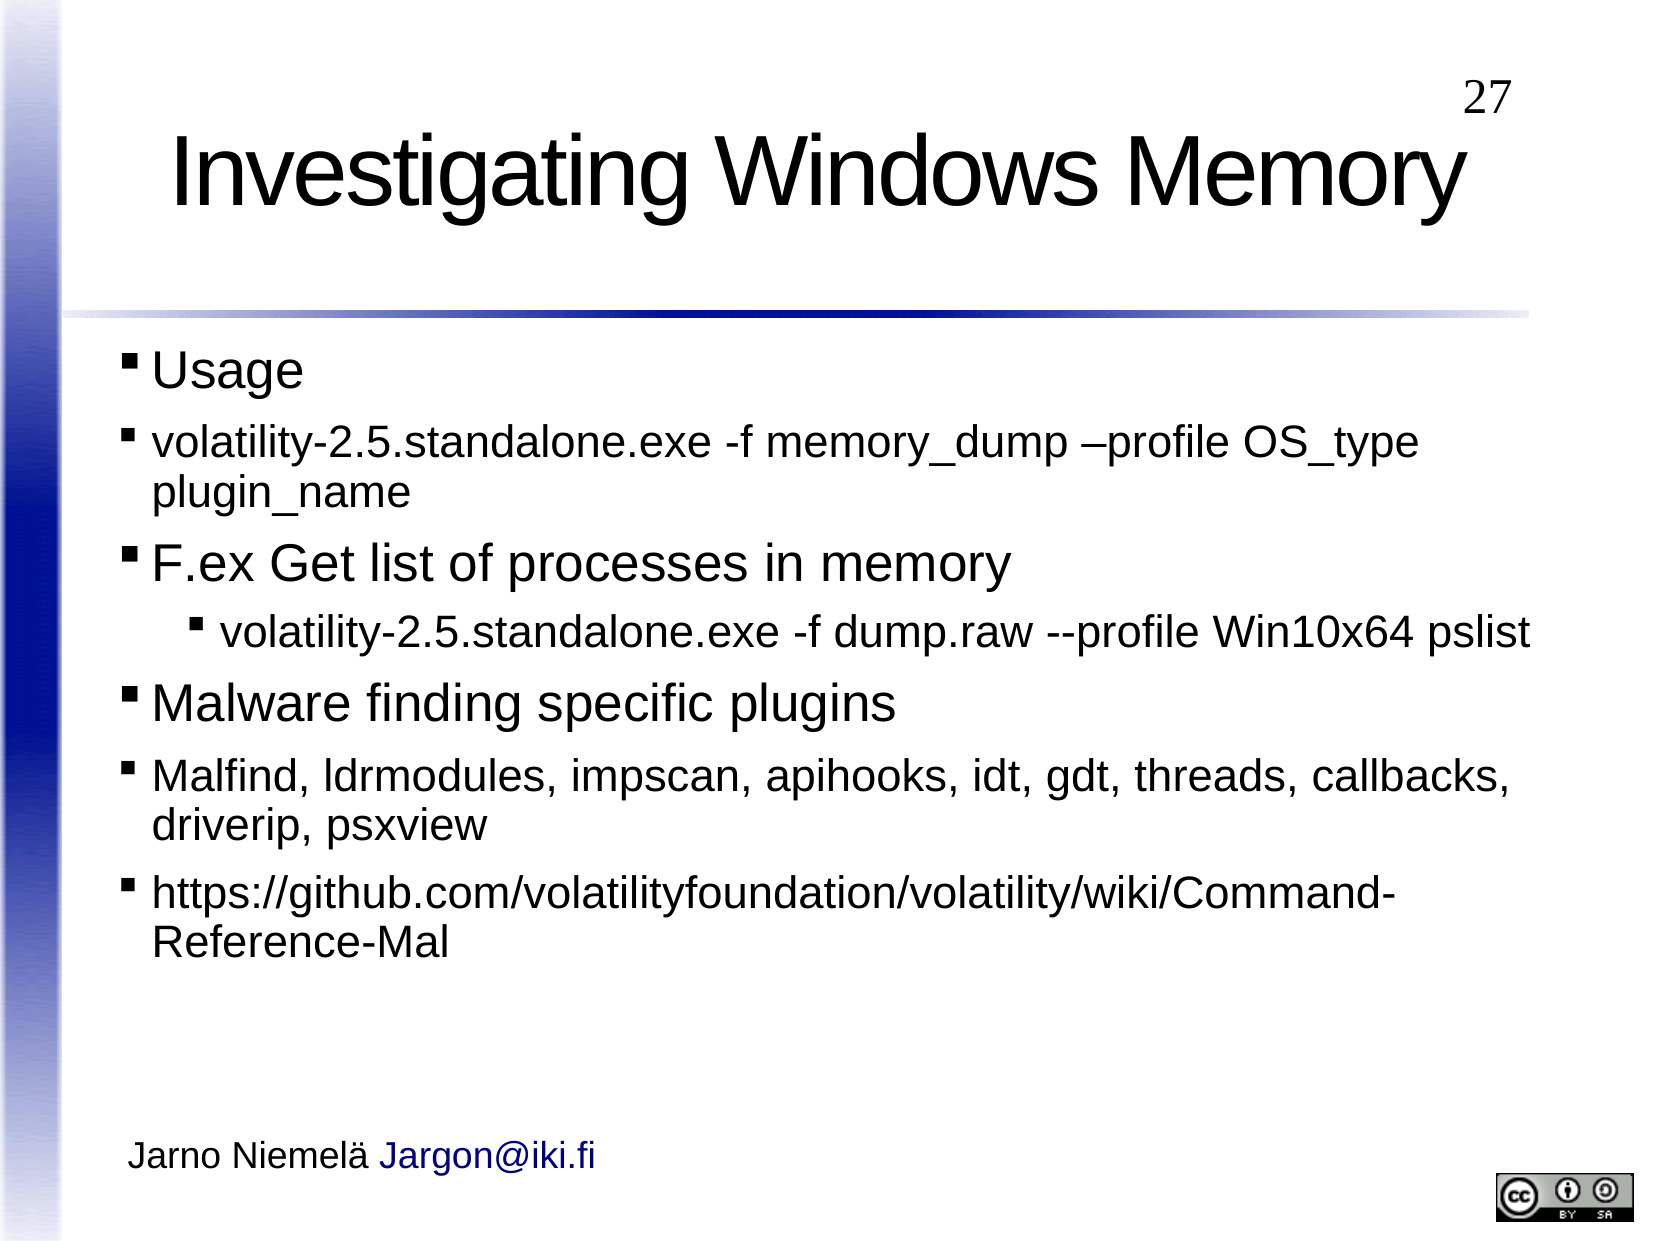

# Investigating Windows Memory
Usage
volatility-2.5.standalone.exe -f memory_dump –profile OS_type plugin_name
F.ex Get list of processes in memory
volatility-2.5.standalone.exe -f dump.raw --profile Win10x64 pslist
Malware finding specific plugins
Malfind, ldrmodules, impscan, apihooks, idt, gdt, threads, callbacks, driverip, psxview
https://github.com/volatilityfoundation/volatility/wiki/Command-Reference-Mal